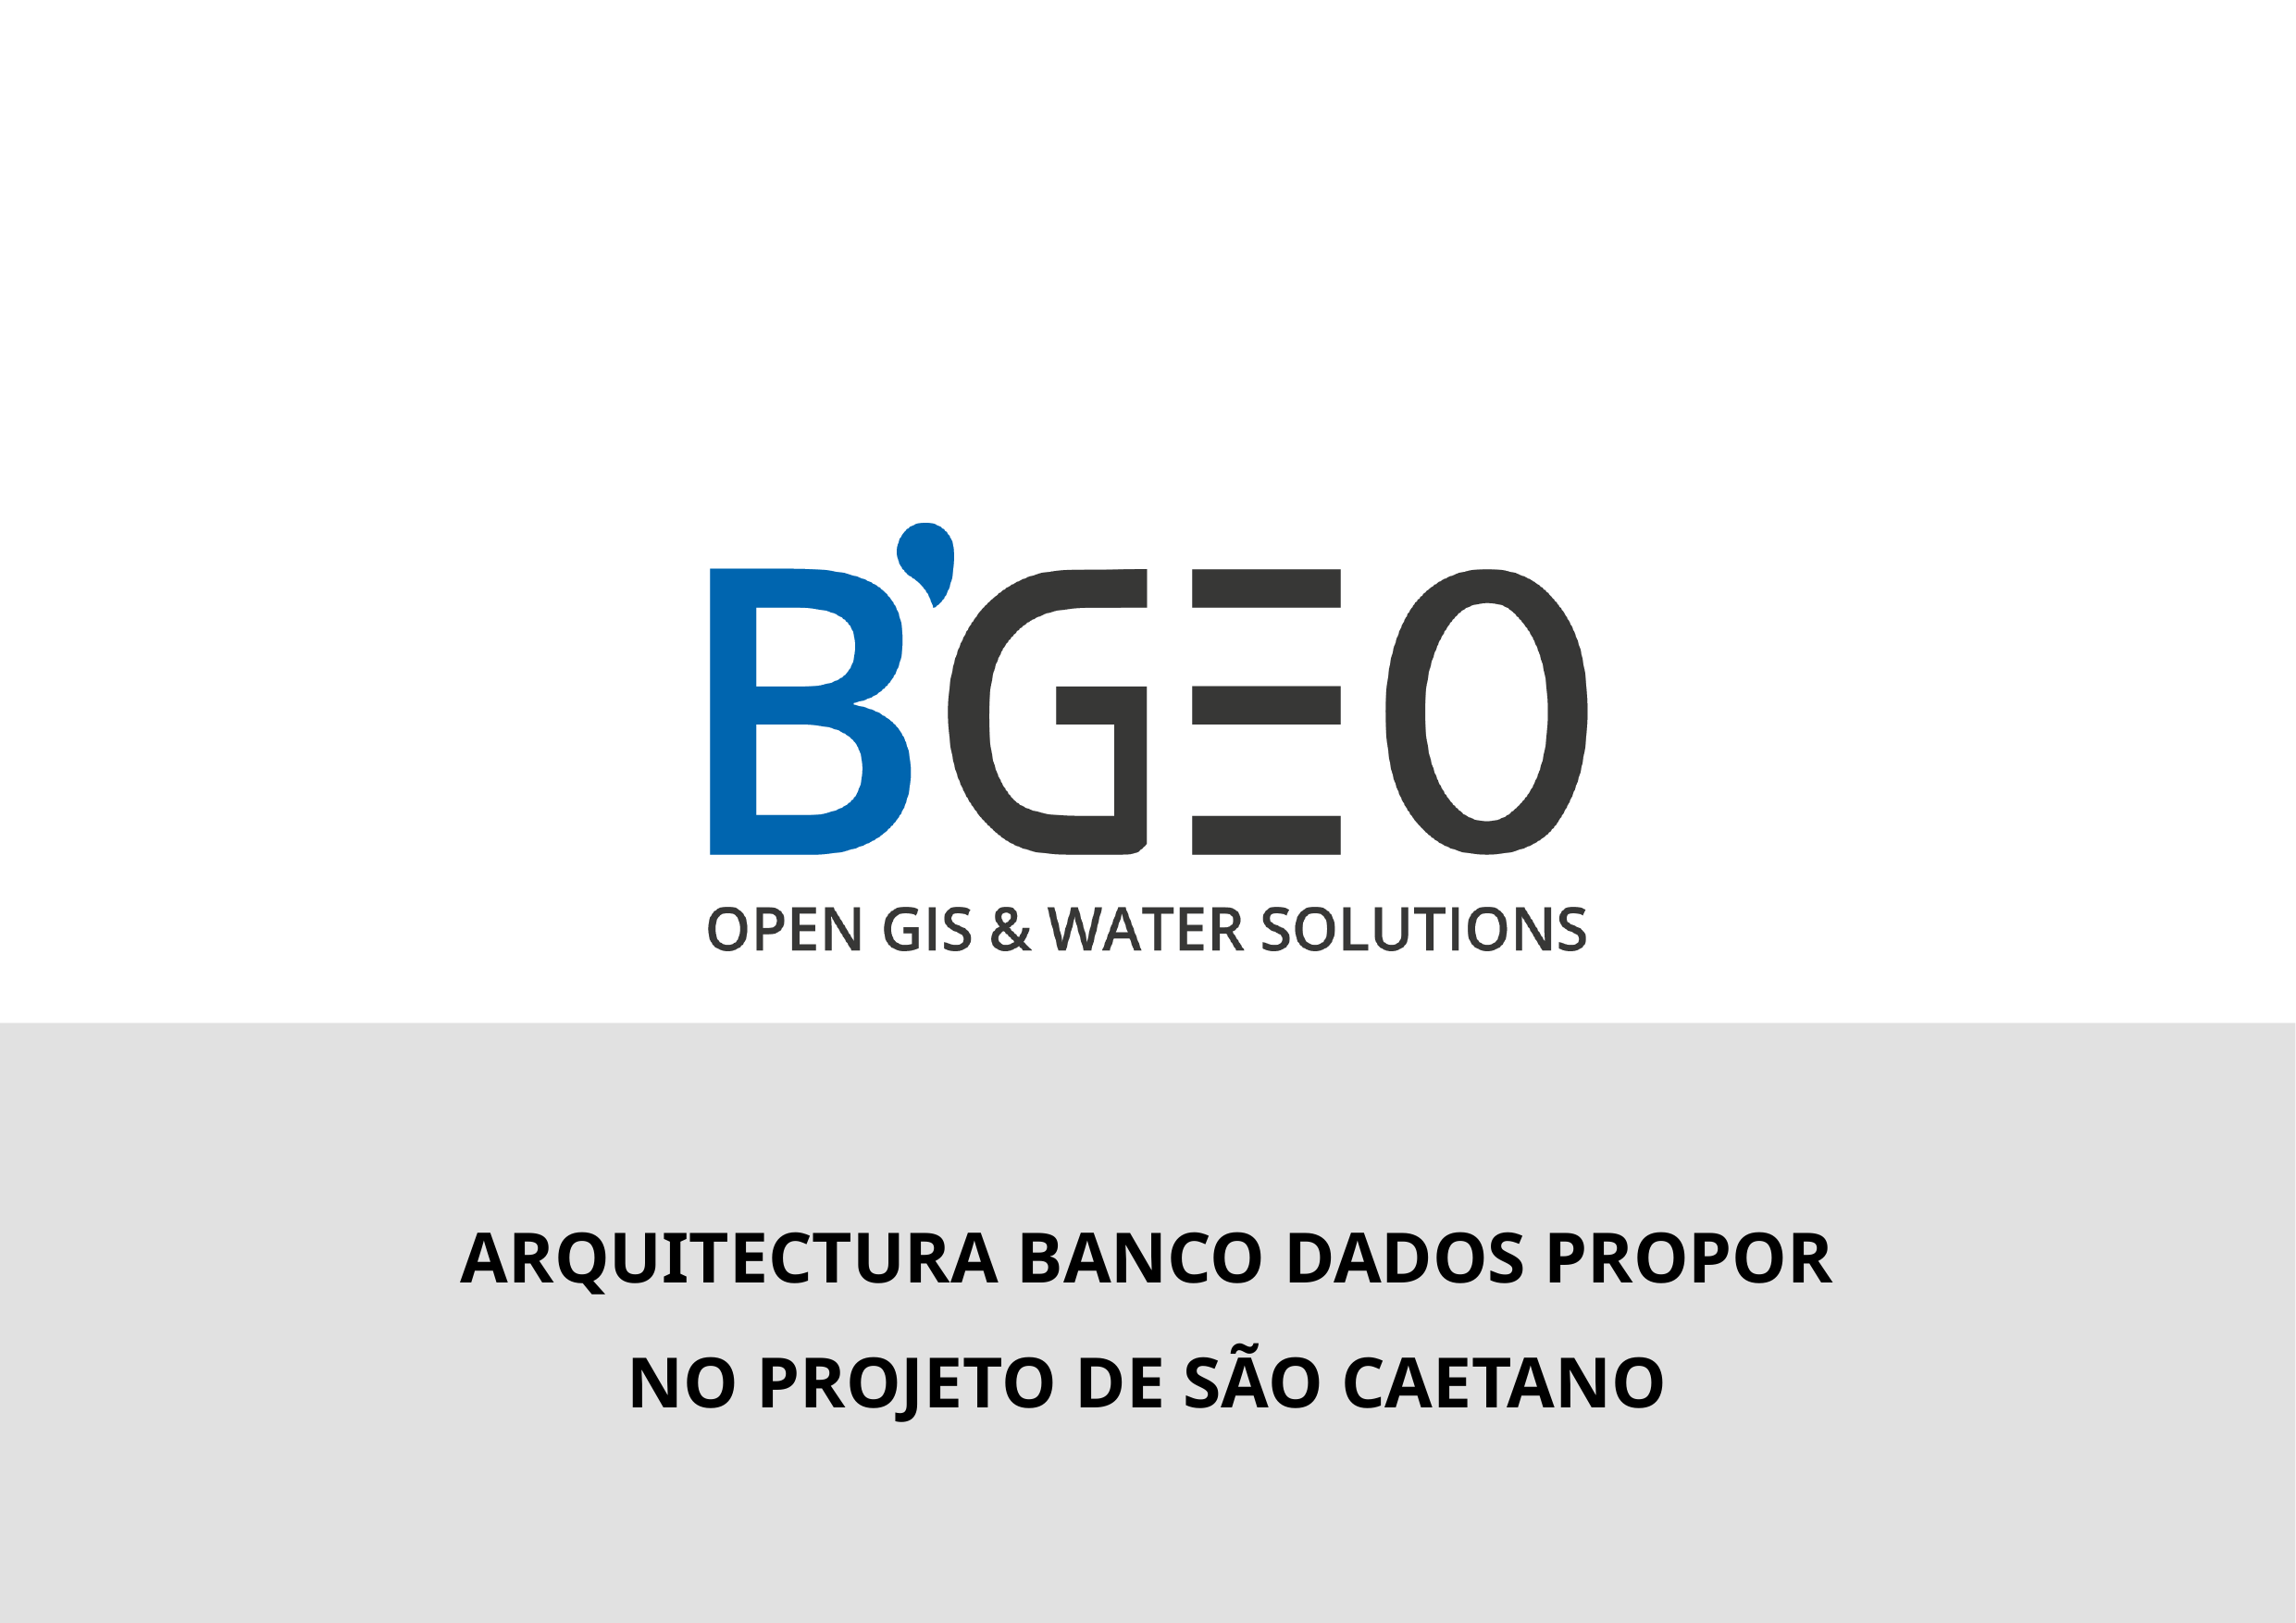

ARQUITECTURA BANCO DADOS PROPOR
NO PROJETO DE SÃO CAETANO